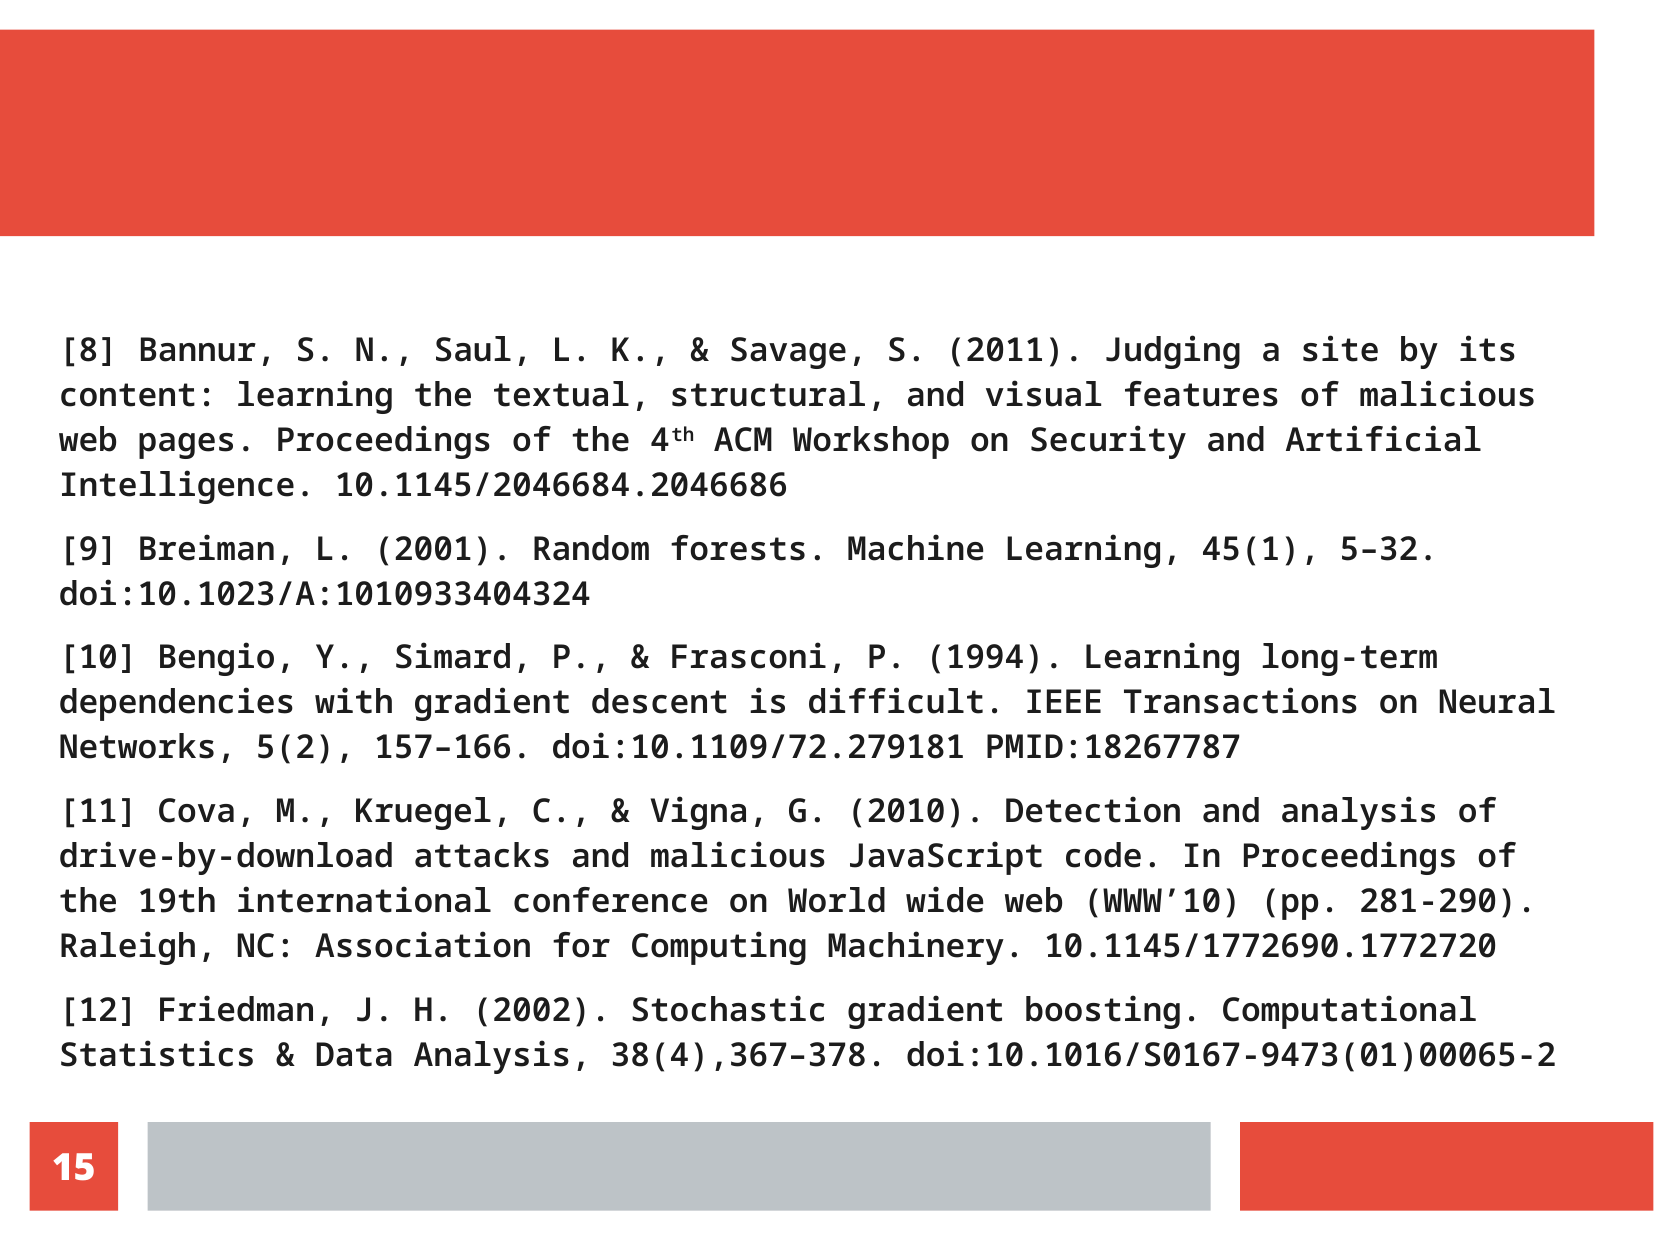

#
[8] Bannur, S. N., Saul, L. K., & Savage, S. (2011). Judging a site by its content: learning the textual, structural, and visual features of malicious web pages. Proceedings of the 4th ACM Workshop on Security and Artificial Intelligence. 10.1145/2046684.2046686
[9] Breiman, L. (2001). Random forests. Machine Learning, 45(1), 5–32. doi:10.1023/A:1010933404324
[10] Bengio, Y., Simard, P., & Frasconi, P. (1994). Learning long-term dependencies with gradient descent is difficult. IEEE Transactions on Neural Networks, 5(2), 157–166. doi:10.1109/72.279181 PMID:18267787
[11] Cova, M., Kruegel, C., & Vigna, G. (2010). Detection and analysis of drive-by-download attacks and malicious JavaScript code. In Proceedings of the 19th international conference on World wide web (WWW’10) (pp. 281-290). Raleigh, NC: Association for Computing Machinery. 10.1145/1772690.1772720
[12] Friedman, J. H. (2002). Stochastic gradient boosting. Computational Statistics & Data Analysis, 38(4),367–378. doi:10.1016/S0167-9473(01)00065-2
15